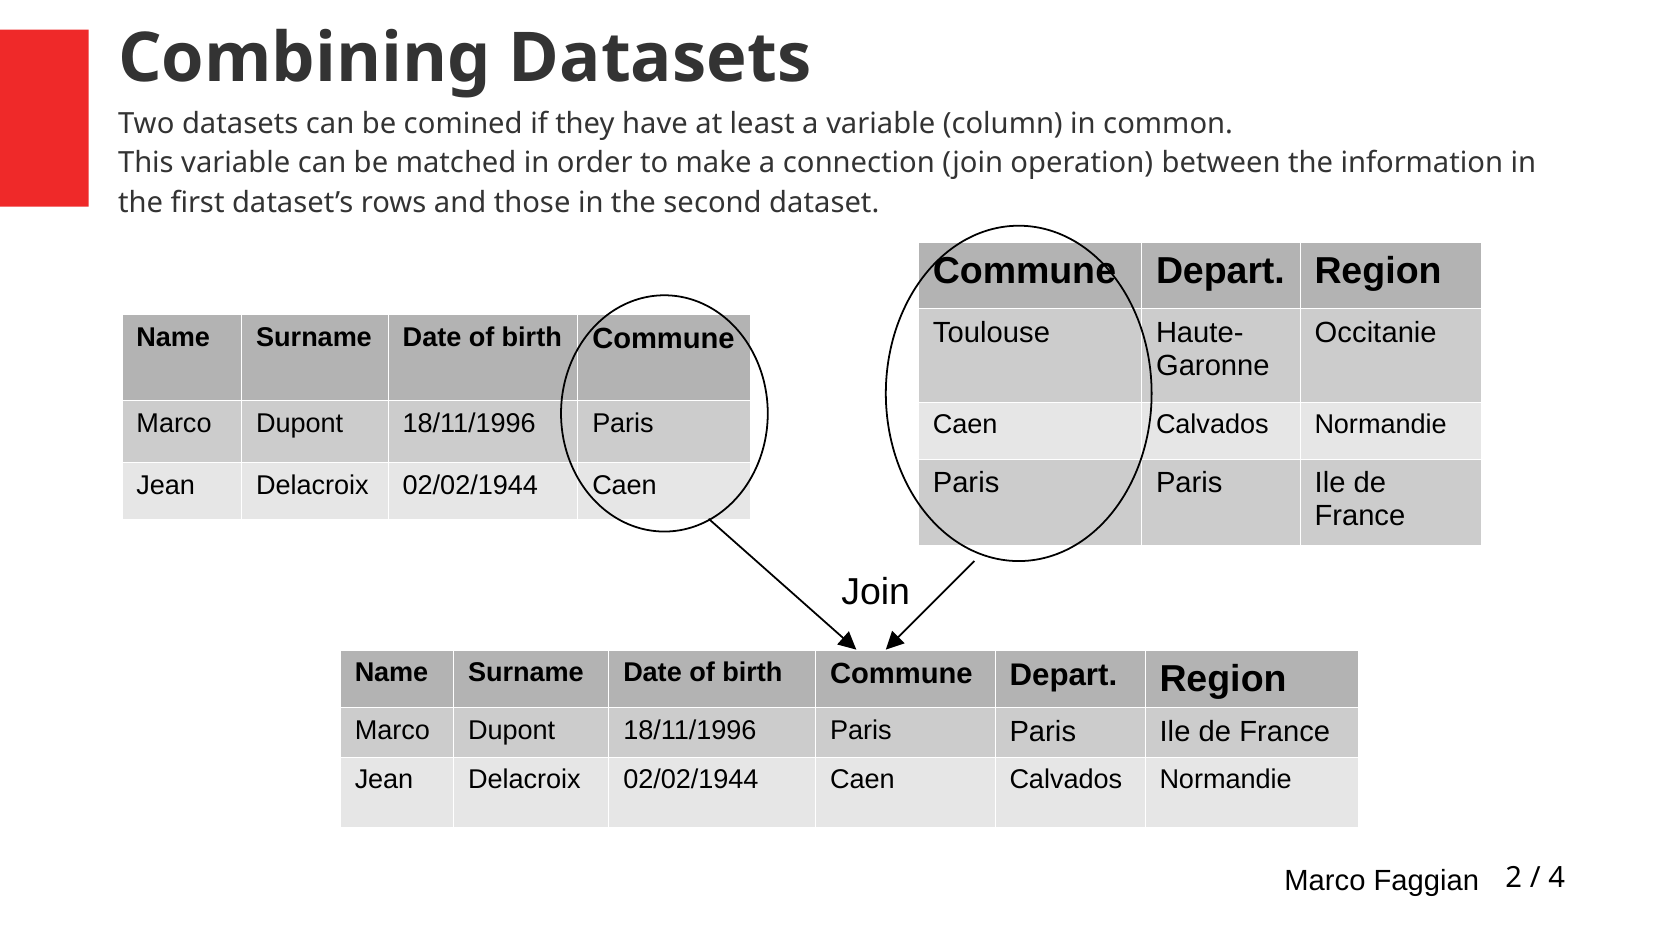

# Combining Datasets Two datasets can be comined if they have at least a variable (column) in common. This variable can be matched in order to make a connection (join operation) between the information in the first dataset’s rows and those in the second dataset.
| Commune | Depart. | Region |
| --- | --- | --- |
| Toulouse | Haute-Garonne | Occitanie |
| Caen | Calvados | Normandie |
| Paris | Paris | Ile de France |
| Name | Surname | Date of birth | Commune |
| --- | --- | --- | --- |
| Marco | Dupont | 18/11/1996 | Paris |
| Jean | Delacroix | 02/02/1944 | Caen |
Join
| Name | Surname | Date of birth | Commune | Depart. | Region |
| --- | --- | --- | --- | --- | --- |
| Marco | Dupont | 18/11/1996 | Paris | Paris | Ile de France |
| Jean | Delacroix | 02/02/1944 | Caen | Calvados | Normandie |
2
Marco Faggian